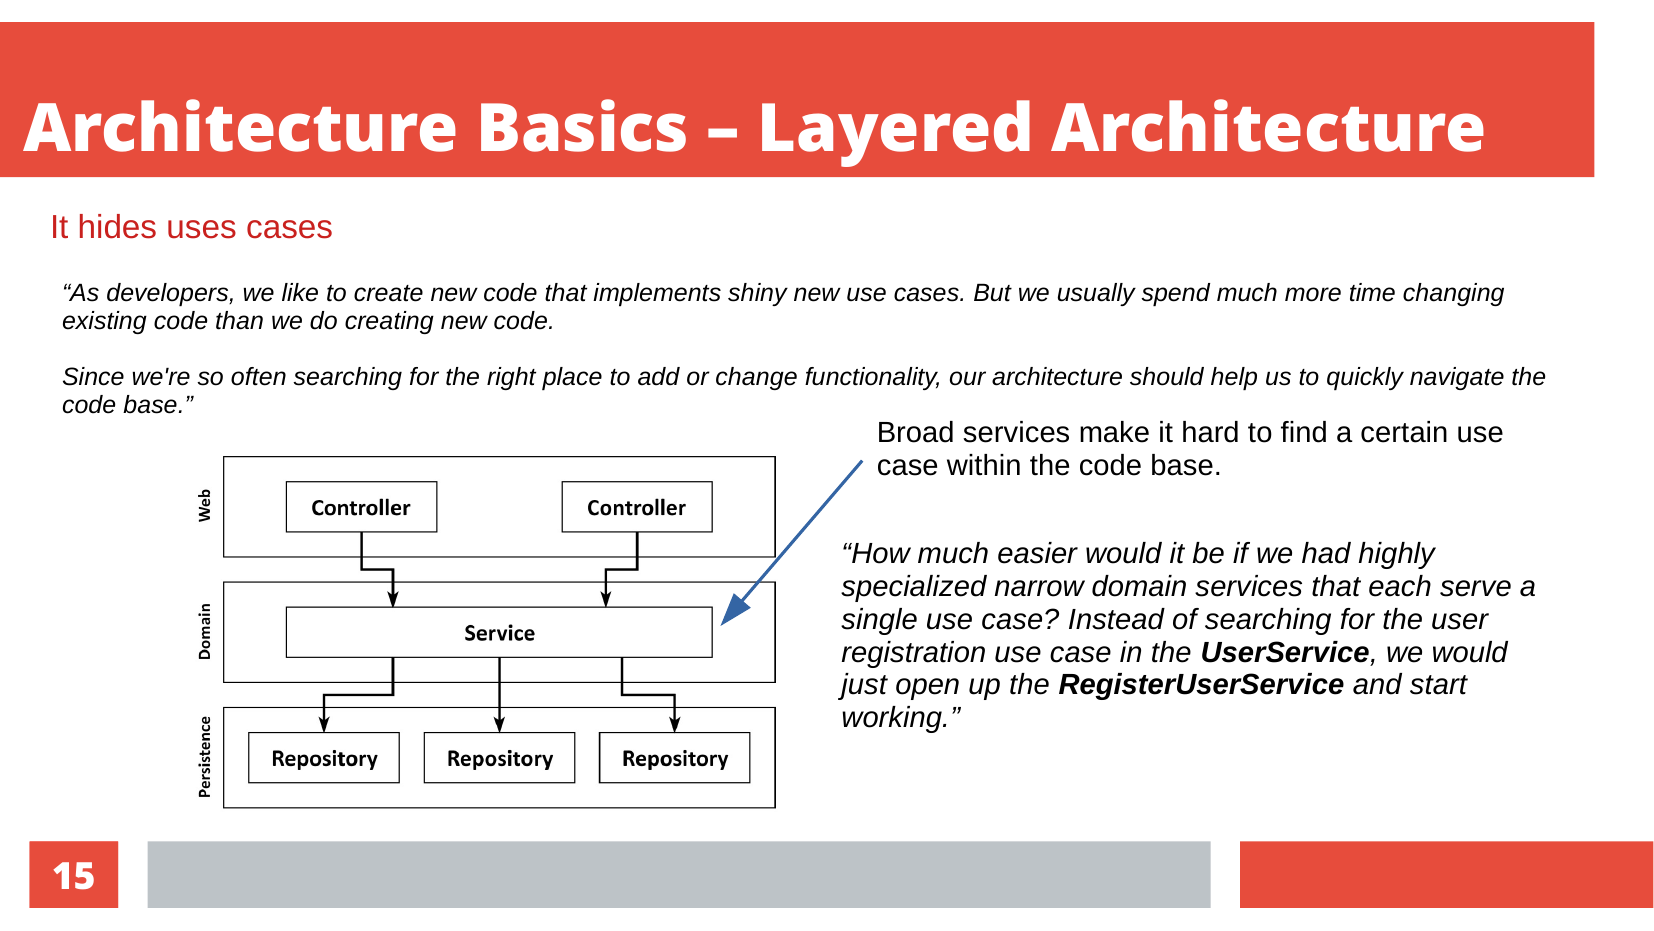

# Architecture Basics – Layered Architecture
It hides uses cases
“As developers, we like to create new code that implements shiny new use cases. But we usually spend much more time changing existing code than we do creating new code.
Since we're so often searching for the right place to add or change functionality, our architecture should help us to quickly navigate the code base.”
Broad services make it hard to find a certain use case within the code base.
“How much easier would it be if we had highly specialized narrow domain services that each serve a single use case? Instead of searching for the user registration use case in the UserService, we would just open up the RegisterUserService and start working.”
15